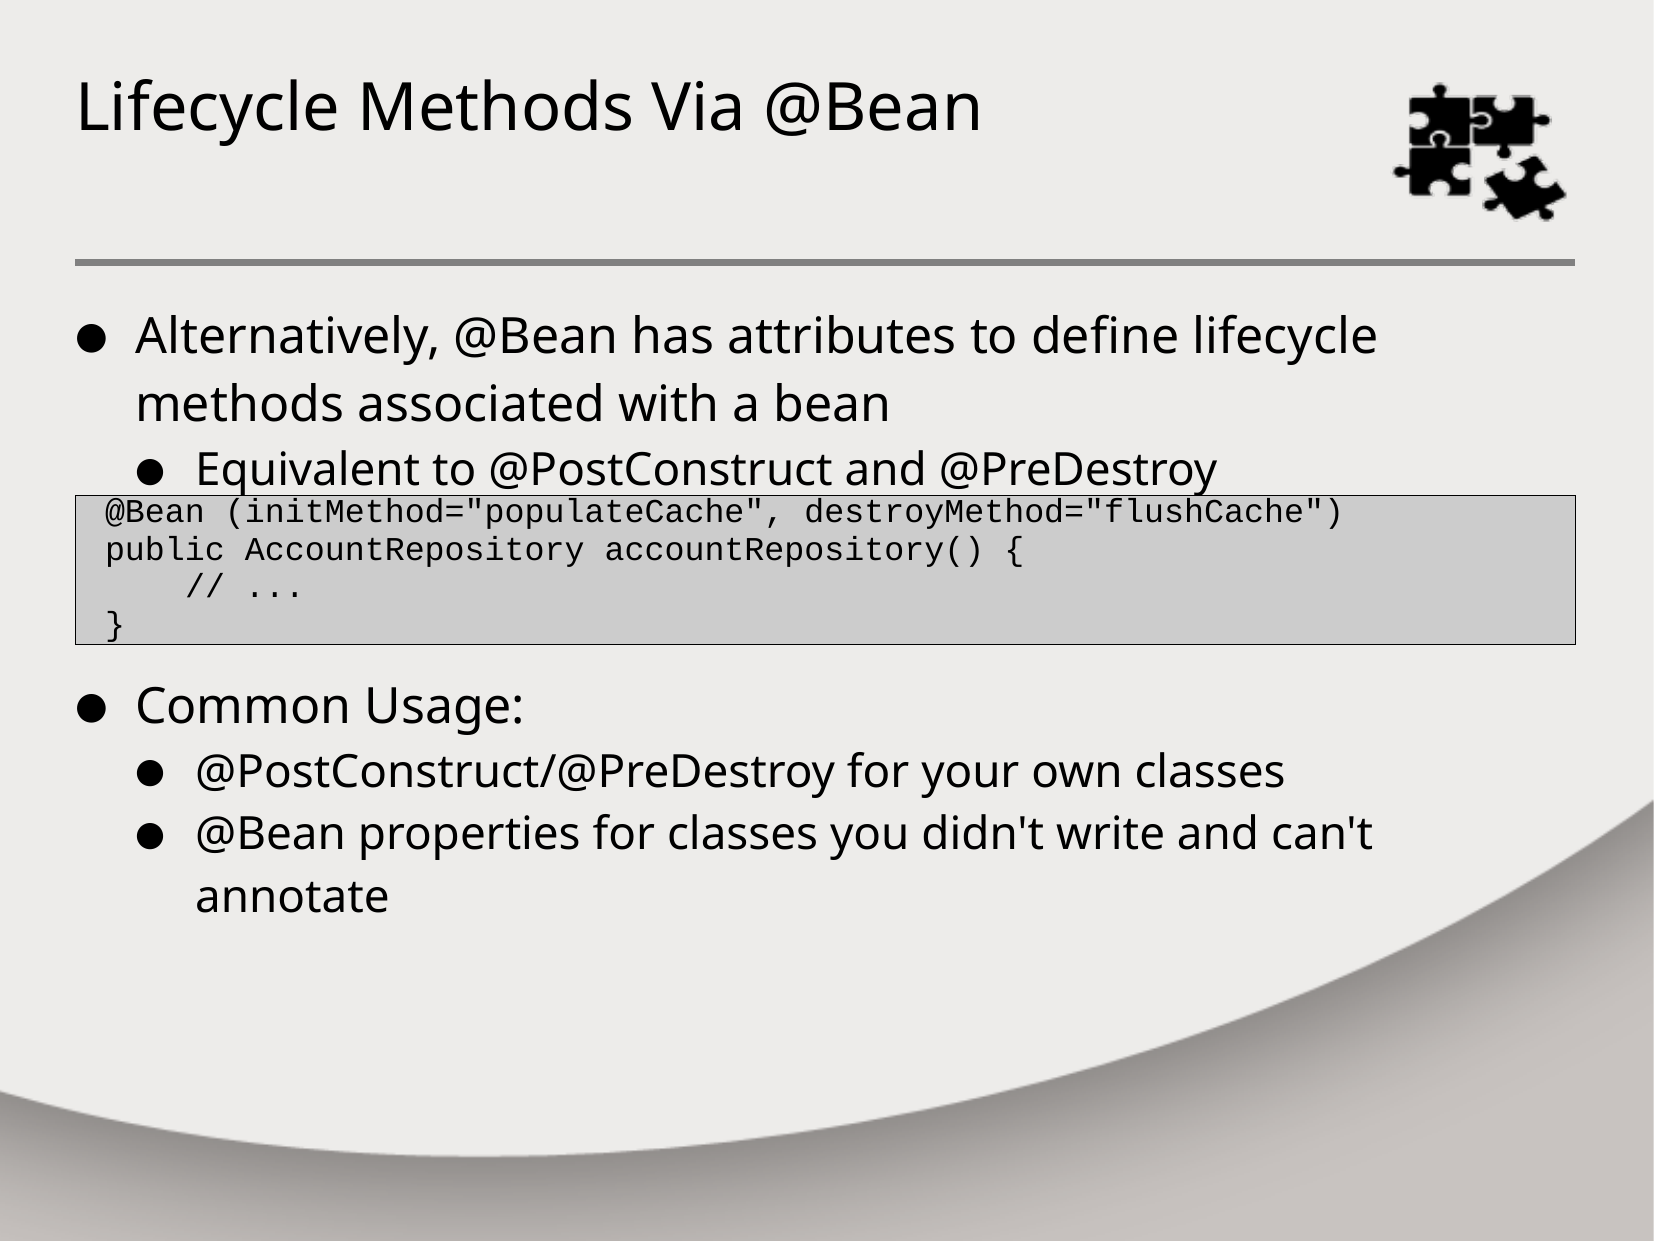

# Lifecycle Methods Via @Bean
Alternatively, @Bean has attributes to define lifecycle methods associated with a bean
Equivalent to @PostConstruct and @PreDestroy
Common Usage:
@PostConstruct/@PreDestroy for your own classes
@Bean properties for classes you didn't write and can't annotate
@Bean (initMethod="populateCache", destroyMethod="flushCache")
public AccountRepository accountRepository() {
 // ...
}